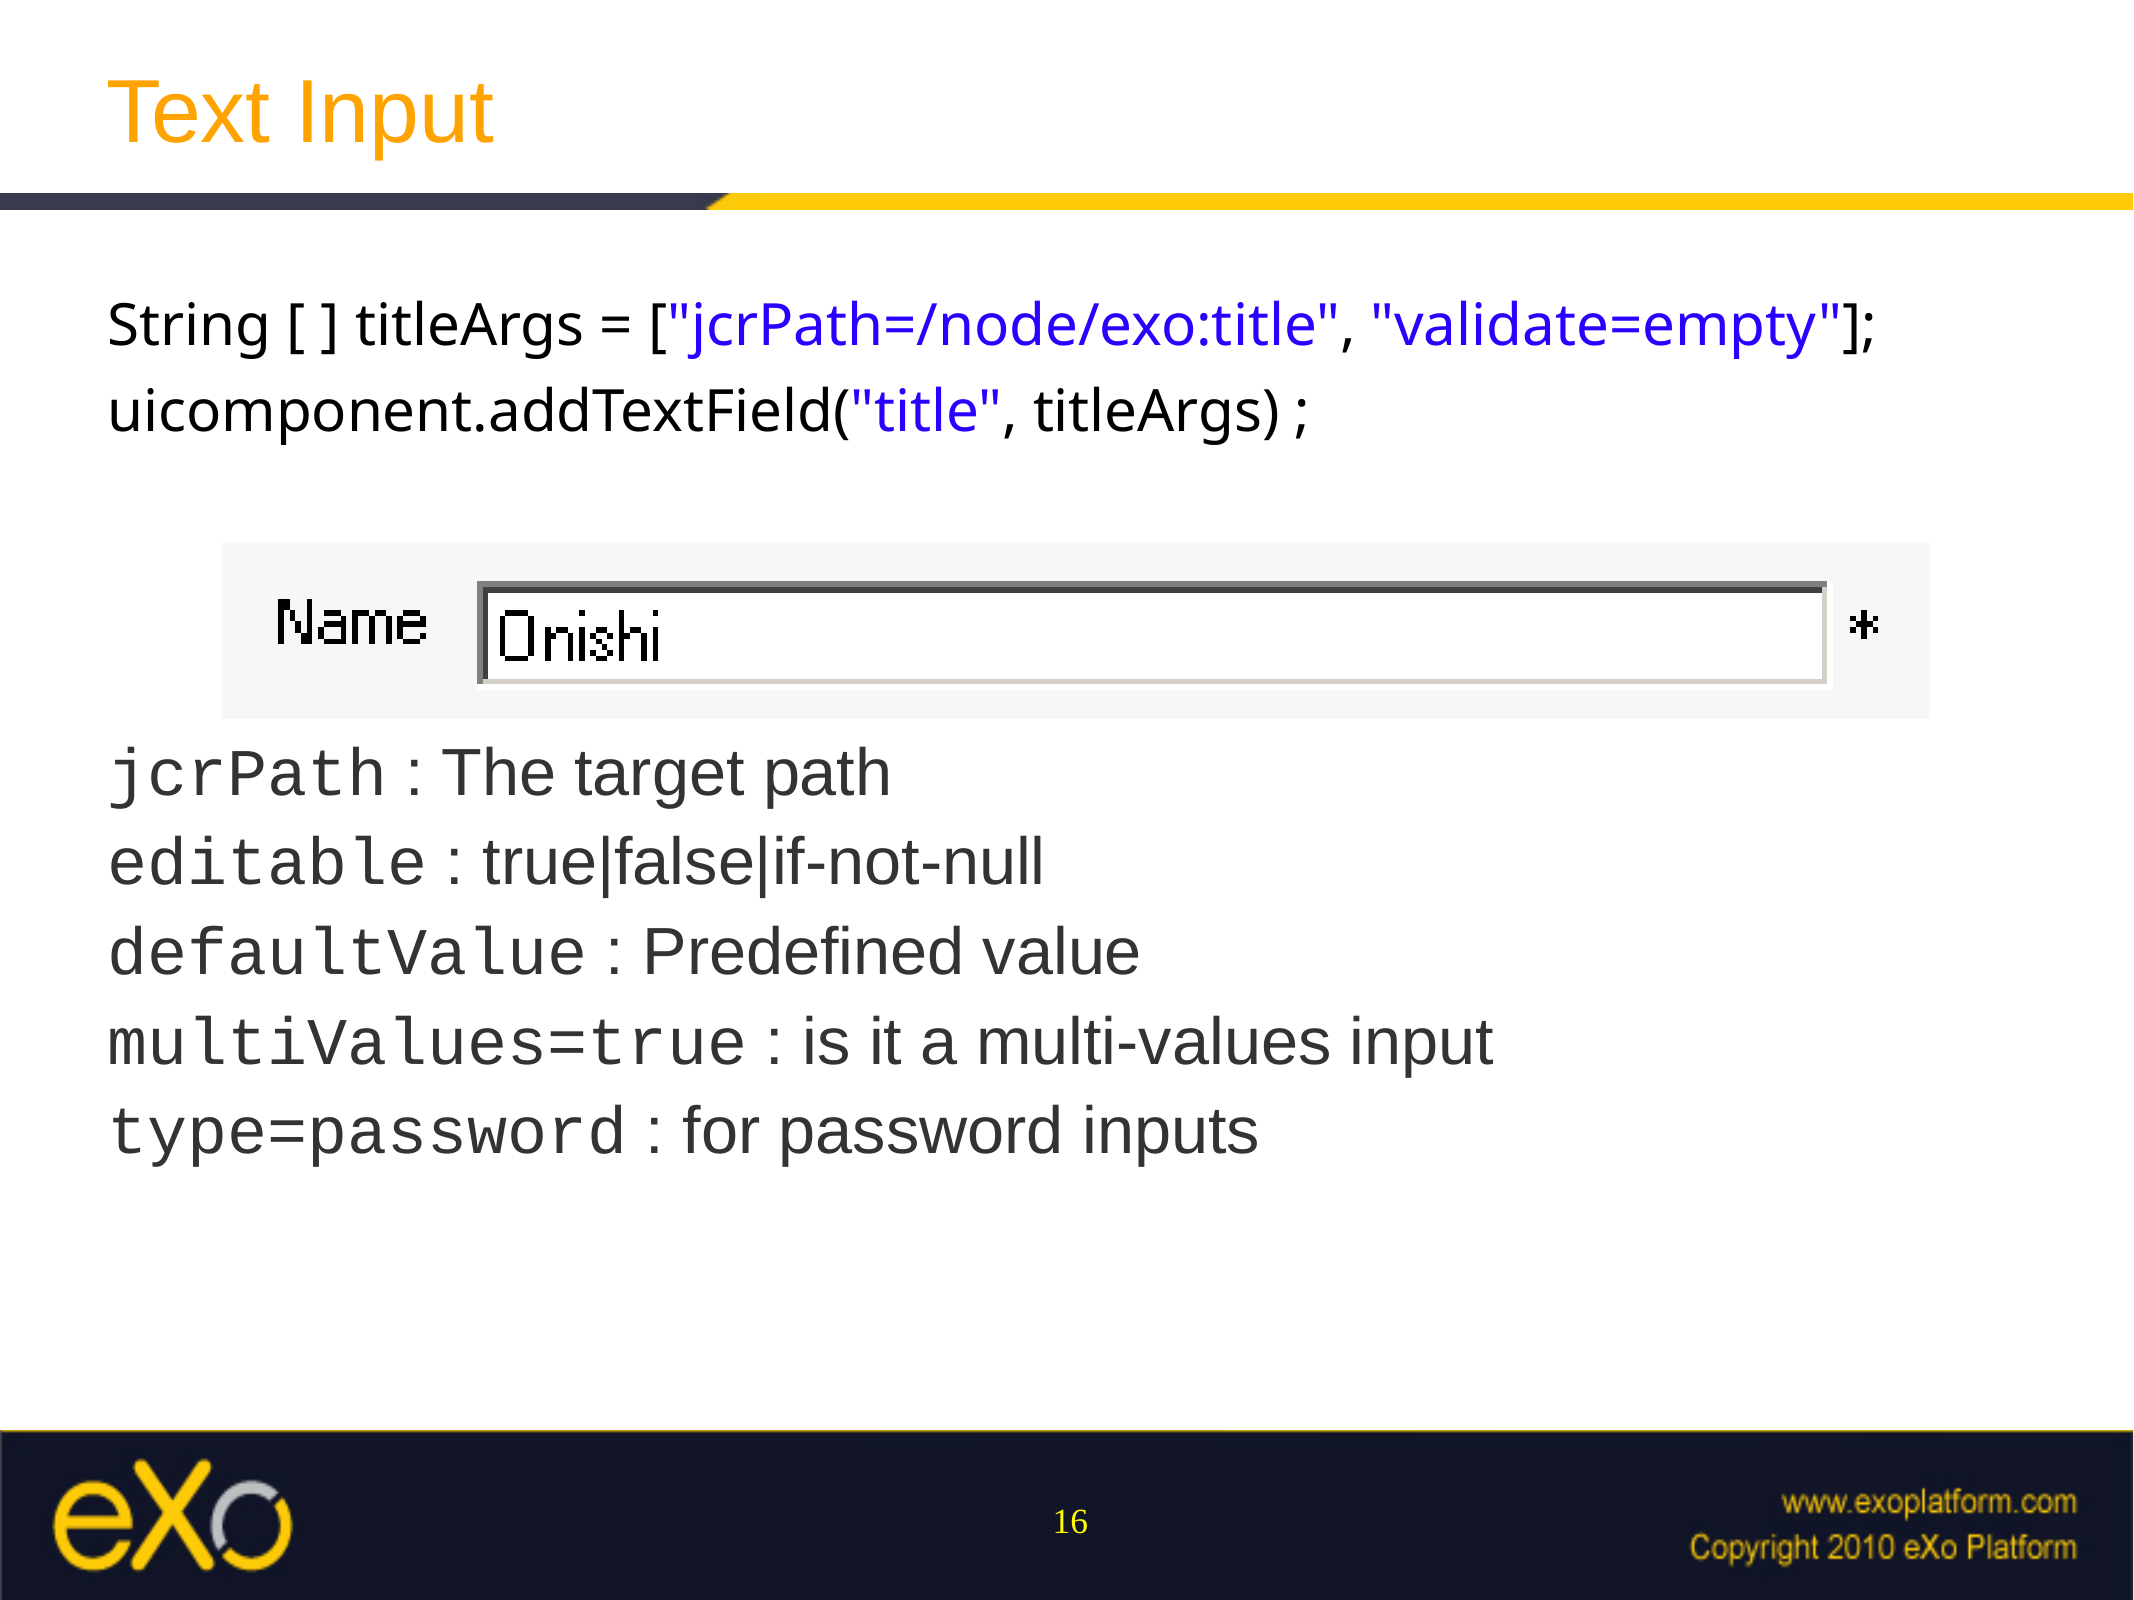

# Text Input
String [ ] titleArgs = ["jcrPath=/node/exo:title", "validate=empty"];
uicomponent.addTextField("title", titleArgs) ;
jcrPath : The target path
editable : true|false|if-not-null
defaultValue : Predefined value
multiValues=true : is it a multi-values input
type=password : for password inputs